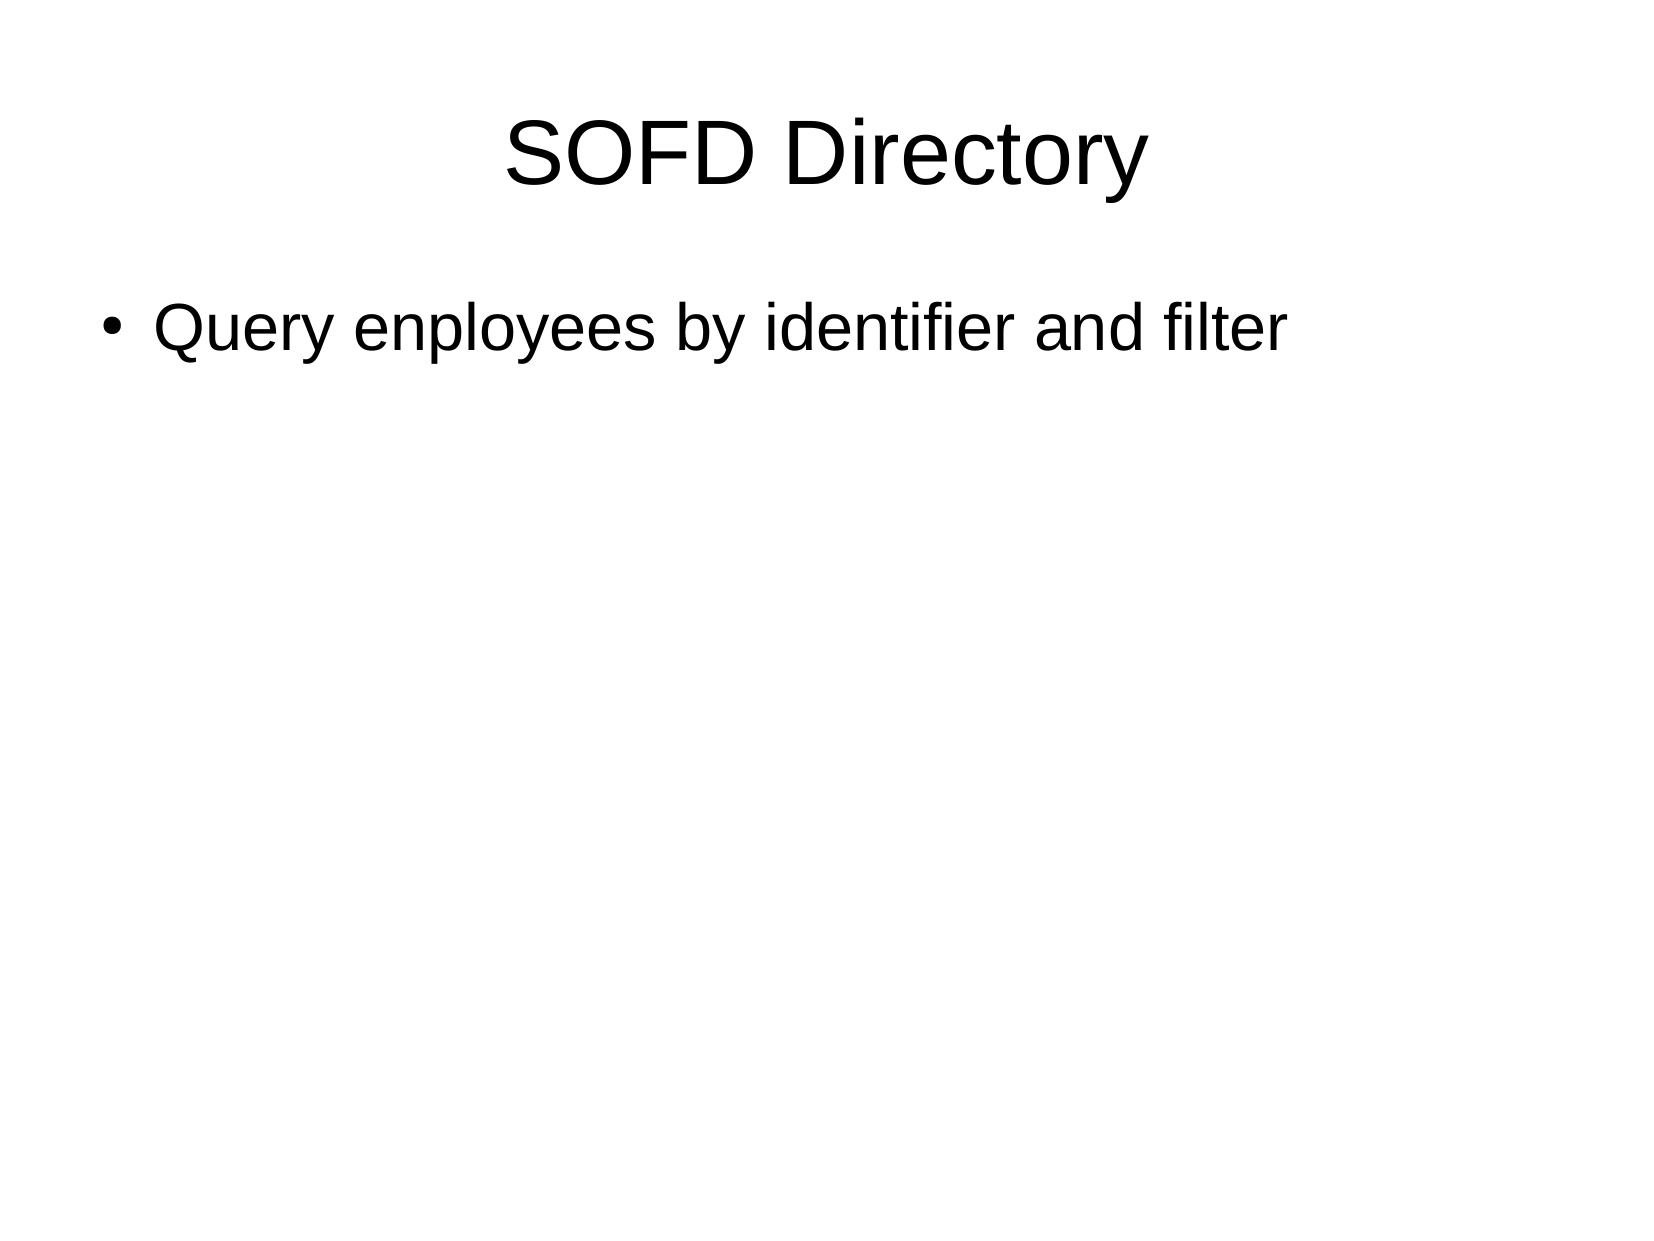

# SOFD Directory
Query enployees by identifier and filter